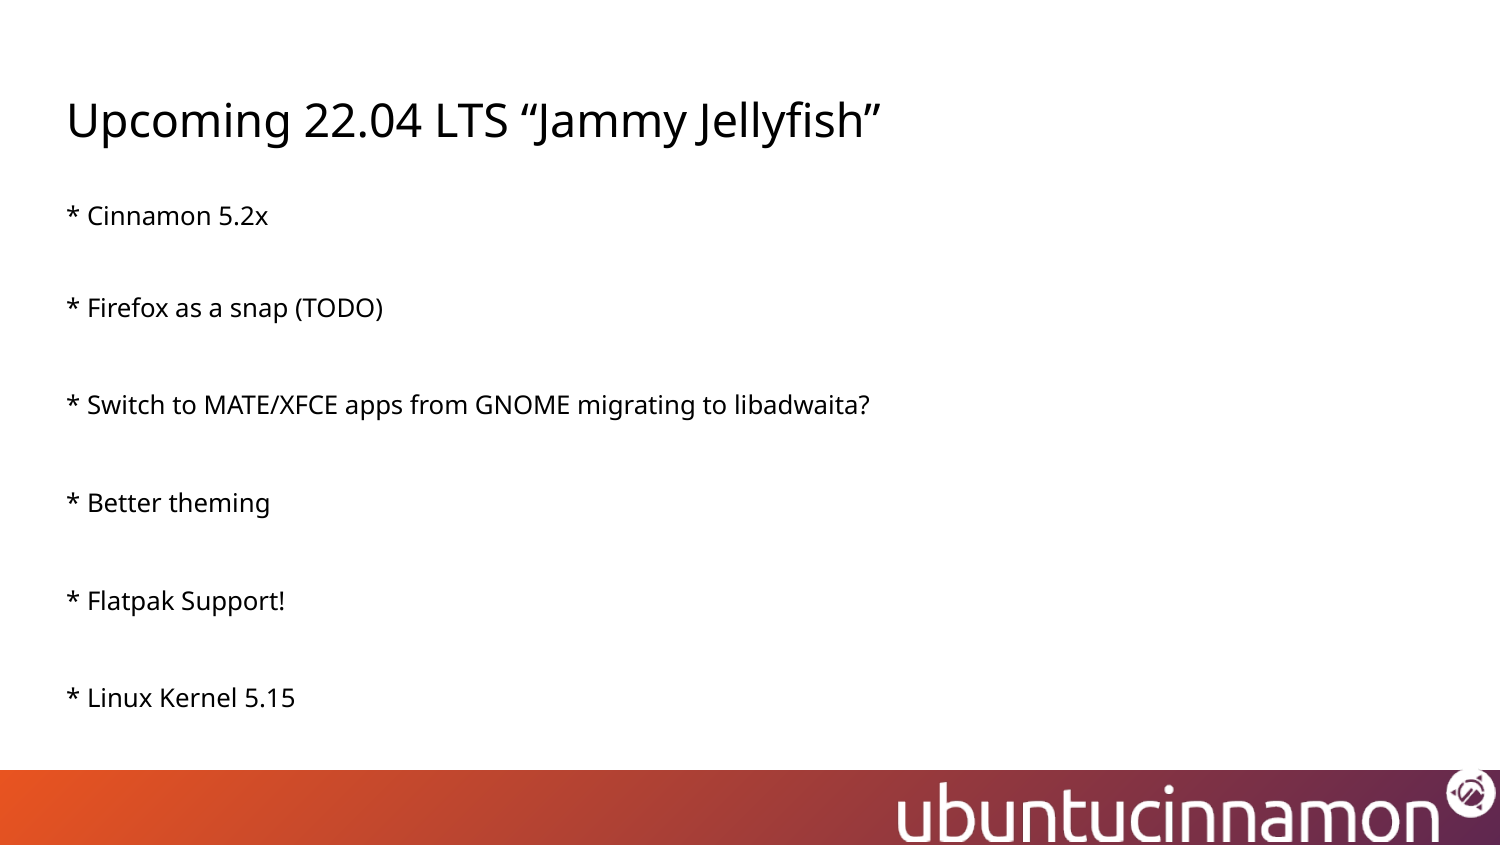

# Upcoming 22.04 LTS “Jammy Jellyfish”
* Cinnamon 5.2x
* Firefox as a snap (TODO)
* Switch to MATE/XFCE apps from GNOME migrating to libadwaita?
* Better theming
* Flatpak Support!
* Linux Kernel 5.15